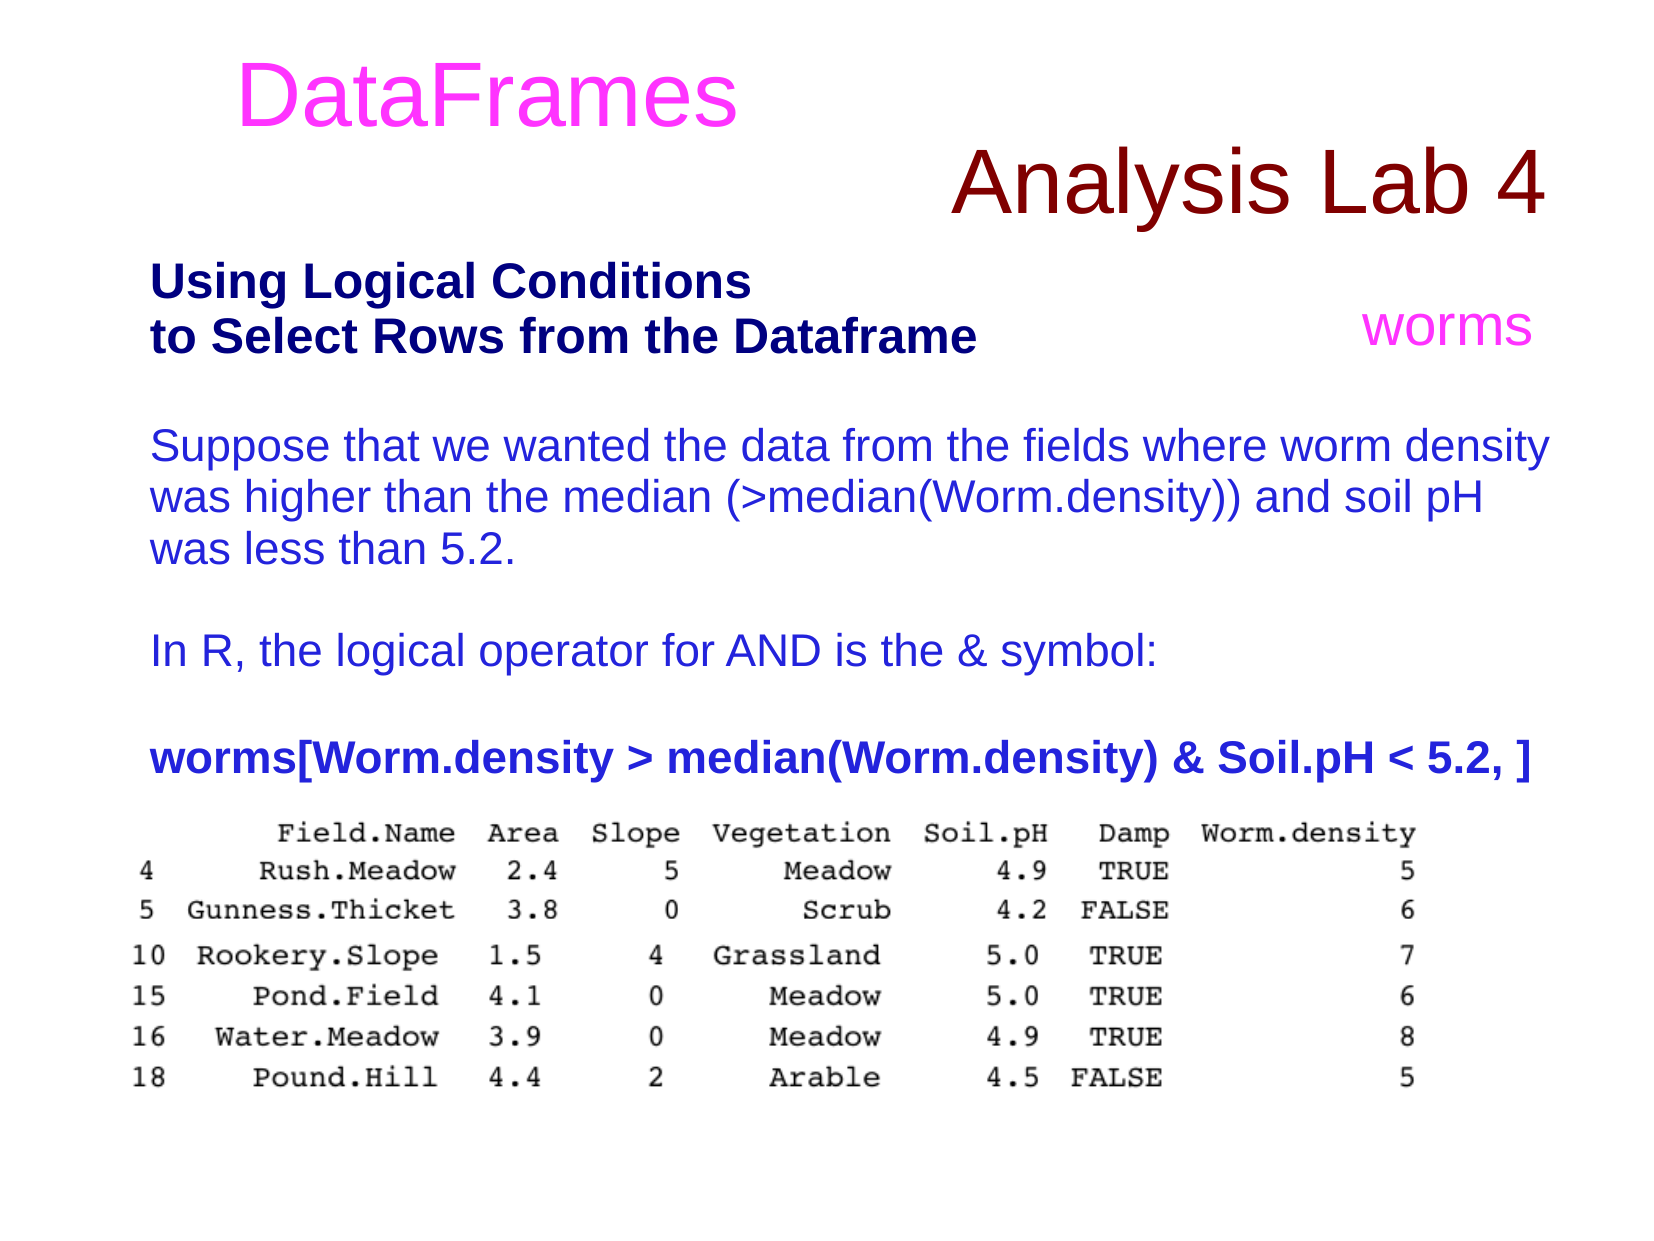

DataFrames
# Analysis Lab 4
Using Logical Conditions
to Select Rows from the Dataframe
Suppose that we wanted the data from the fields where worm density was higher than the median (>median(Worm.density)) and soil pH was less than 5.2.
In R, the logical operator for AND is the & symbol:
worms[Worm.density > median(Worm.density) & Soil.pH < 5.2, ]
worms